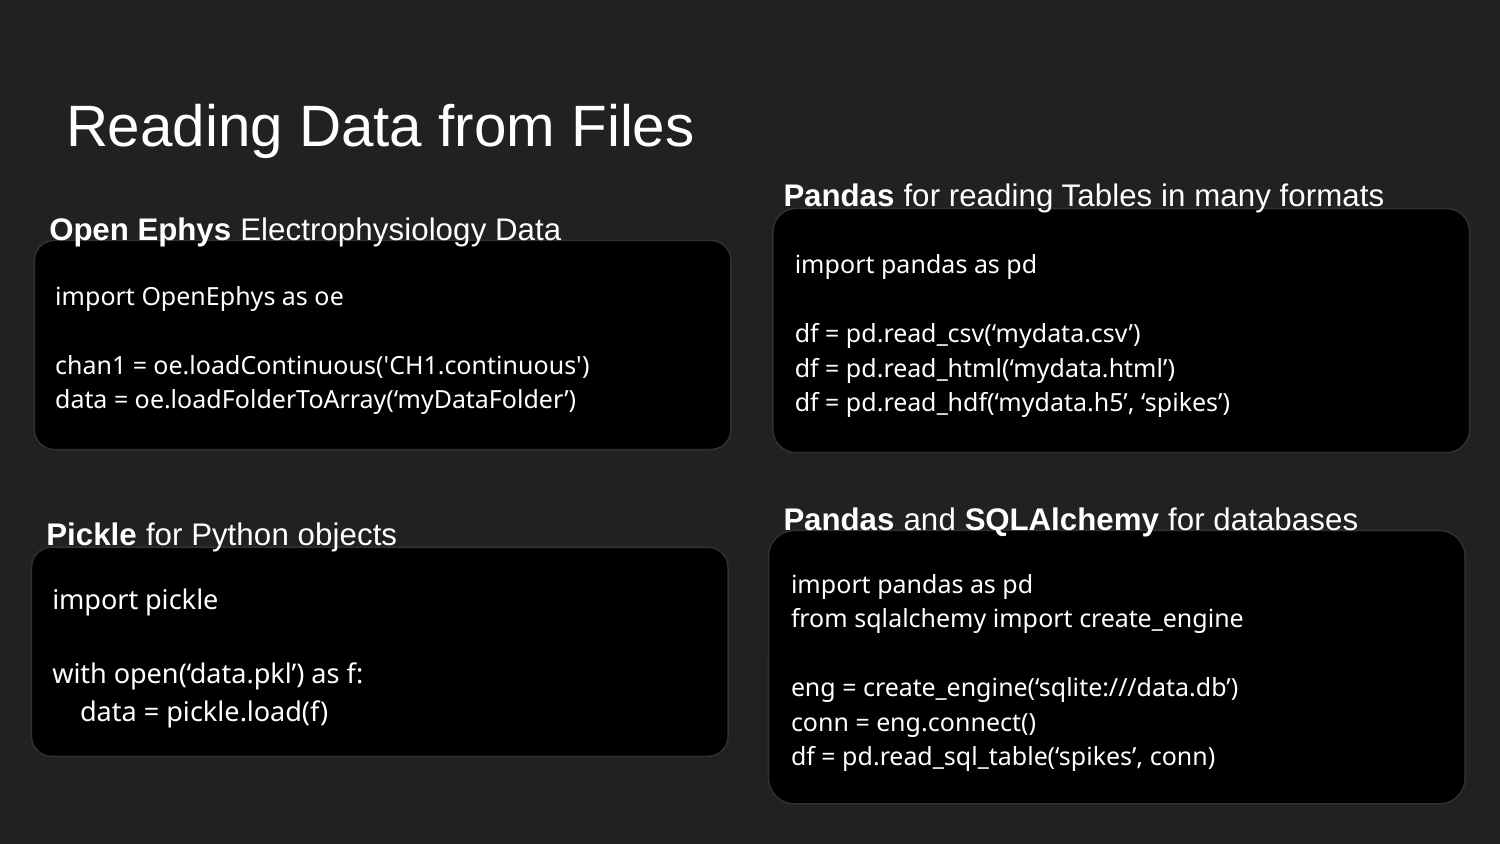

# Reading Data from Files
Pandas for reading Tables in many formats
Open Ephys Electrophysiology Data
import pandas as pd
df = pd.read_csv(‘mydata.csv’)
df = pd.read_html(‘mydata.html’)
df = pd.read_hdf(‘mydata.h5’, ‘spikes’)
import OpenEphys as oe
chan1 = oe.loadContinuous('CH1.continuous')
data = oe.loadFolderToArray(‘myDataFolder’)
Pandas and SQLAlchemy for databases
Pickle for Python objects
import pandas as pd
from sqlalchemy import create_engine
eng = create_engine(‘sqlite:///data.db’)
conn = eng.connect()
df = pd.read_sql_table(‘spikes’, conn)
import pickle
with open(‘data.pkl’) as f:
 data = pickle.load(f)